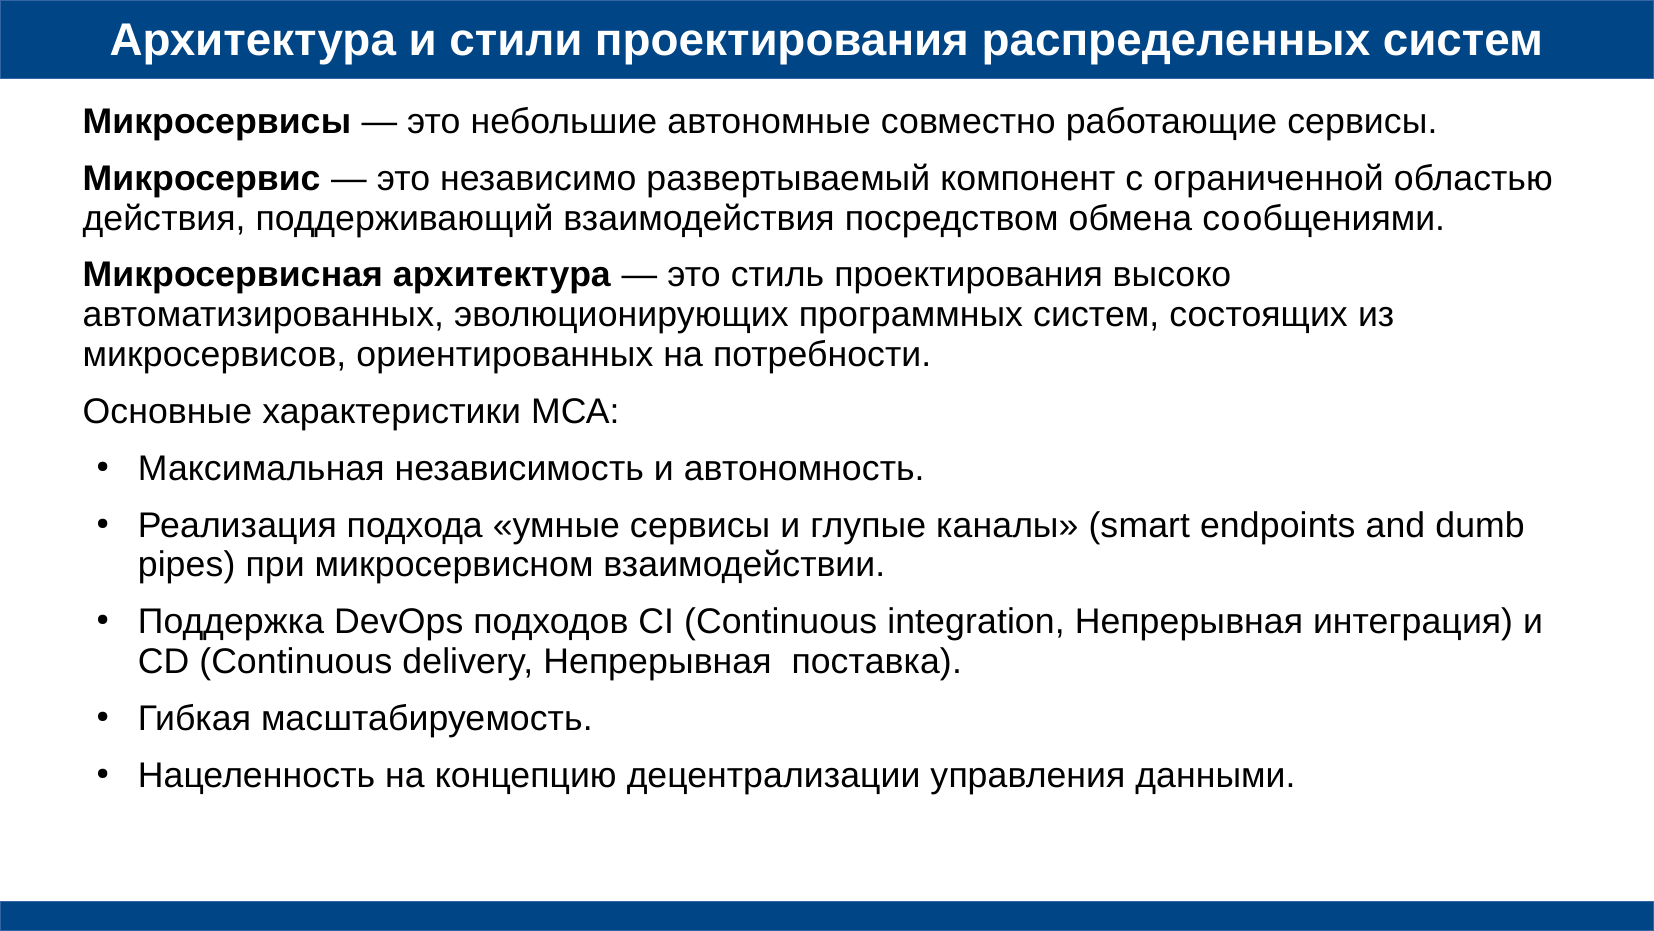

# Архитектура и стили проектирования распределенных систем
Микросервисы — это небольшие автономные совместно работающие сервисы.
Микросервис — это независимо развертываемый компонент с ограниченной областью действия, поддерживающий взаимодействия посредством обмена со­общениями.
Микросервисная архитектура — это стиль проектирования высоко­автоматизированных, эволюционирующих программных систем, состоящих из микросервисов, ориентированных на потребности.
Основные характеристики МСА:
Максимальная независимость и автономность.
Реализация подхода «умные сервисы и глупые каналы» (smart endpoints and dumb pipes) при микросервисном взаимодействии.
Поддержка DevOps подходов CI (Continuous integration, Непрерывная интеграция) и CD (Continuous delivery, Непрерывная поставка).
Гибкая масштабируемость.
Нацеленность на концепцию децентрализации управления данными.